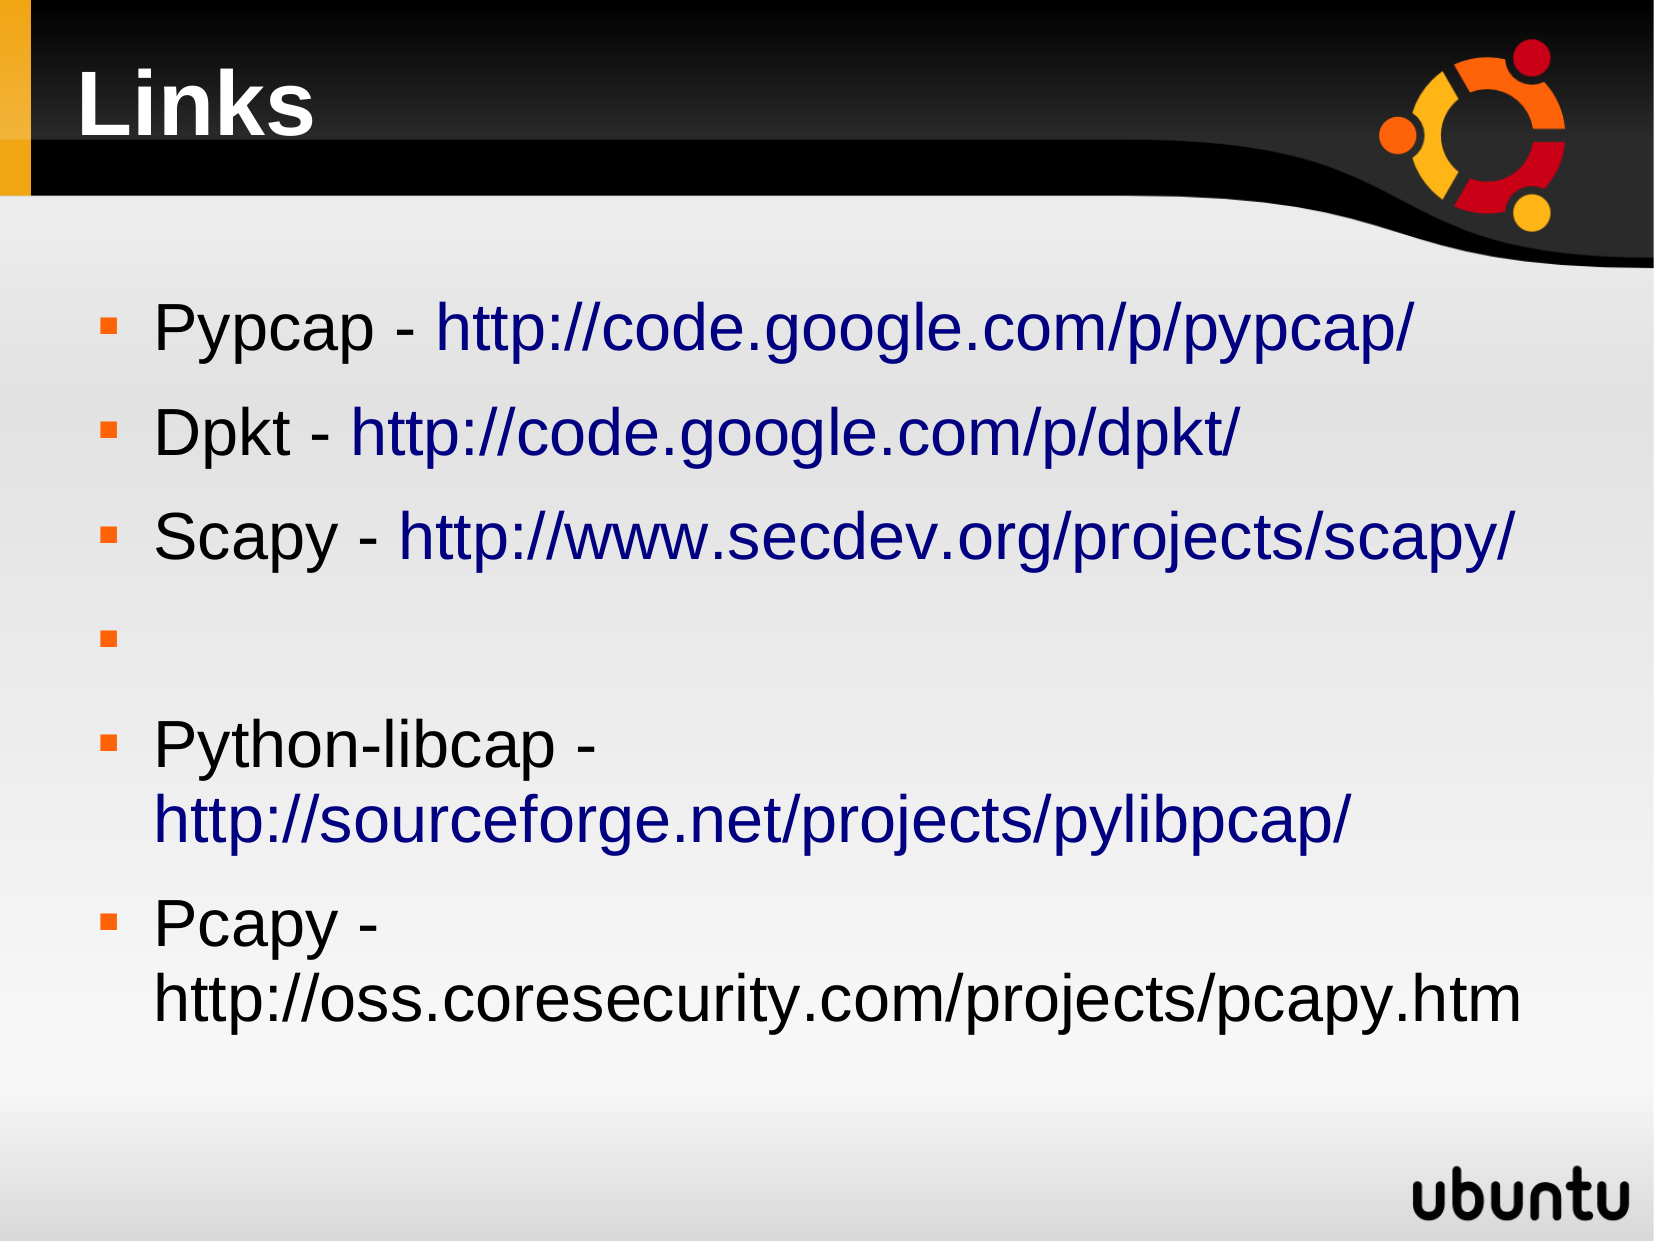

# Links
Pypcap - http://code.google.com/p/pypcap/
Dpkt - http://code.google.com/p/dpkt/
Scapy - http://www.secdev.org/projects/scapy/
Python-libcap - http://sourceforge.net/projects/pylibpcap/
Pcapy - http://oss.coresecurity.com/projects/pcapy.htm